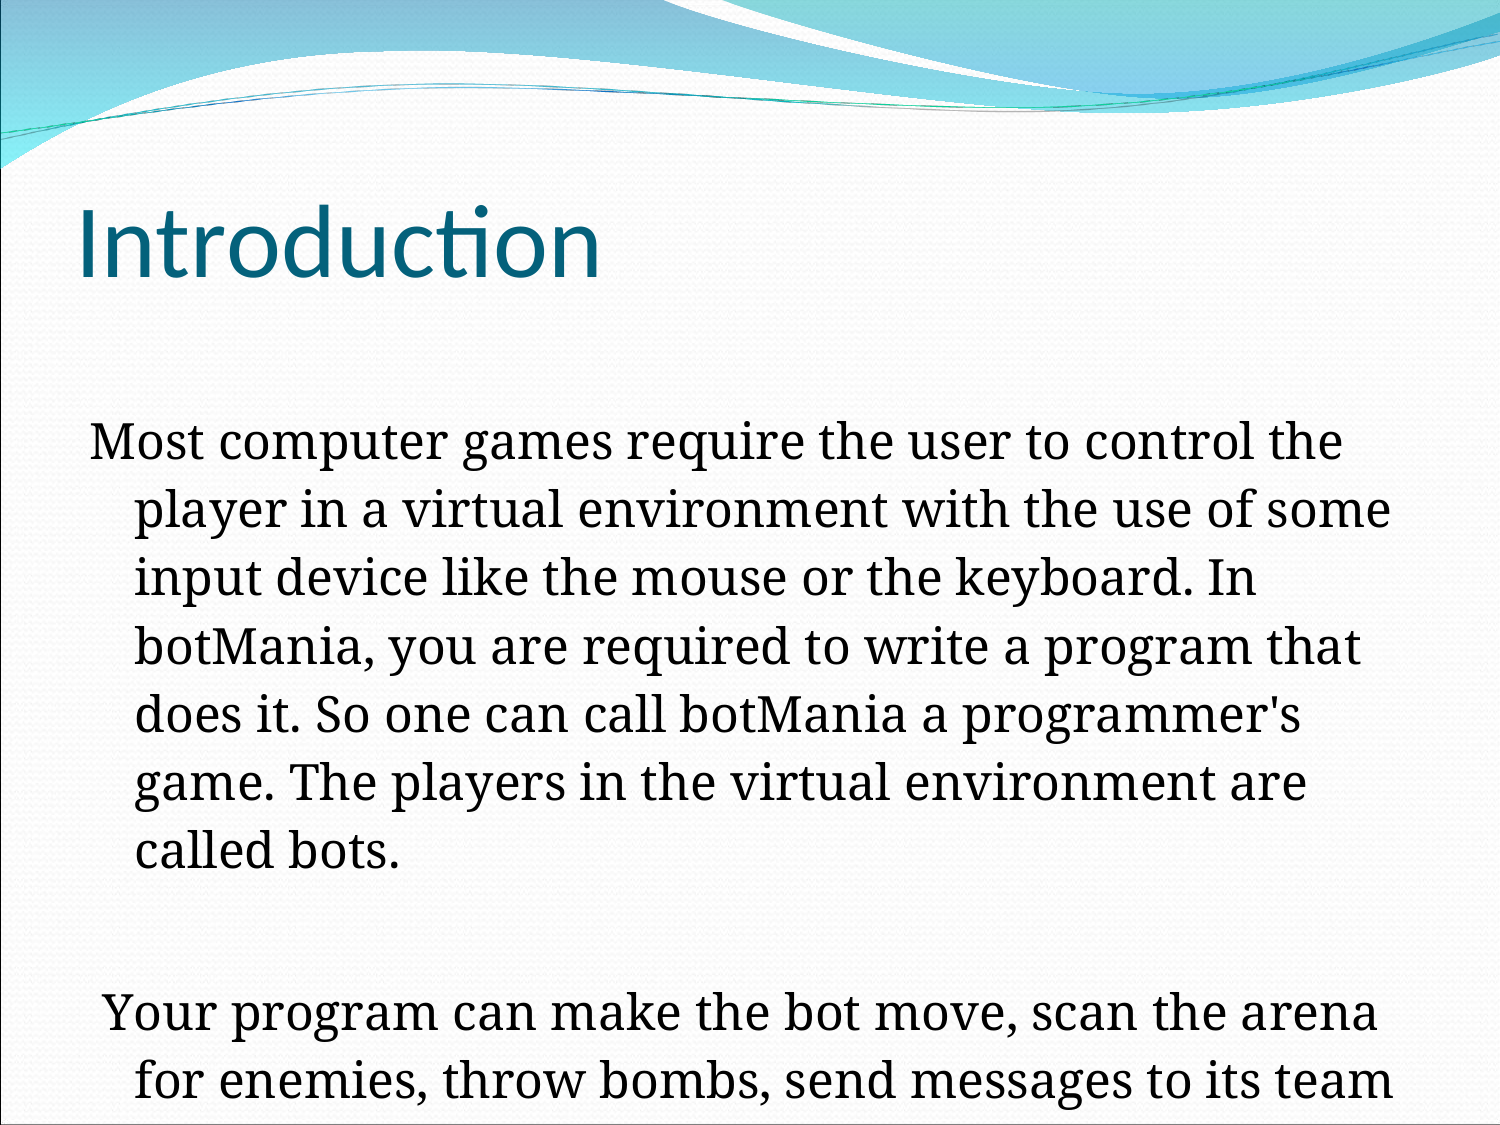

# Introduction
Most computer games require the user to control the player in a virtual environment with the use of some input device like the mouse or the keyboard. In botMania, you are required to write a program that does it. So one can call botMania a programmer's game. The players in the virtual environment are called bots.
 Your program can make the bot move, scan the arena for enemies, throw bombs, send messages to its team members, etc.